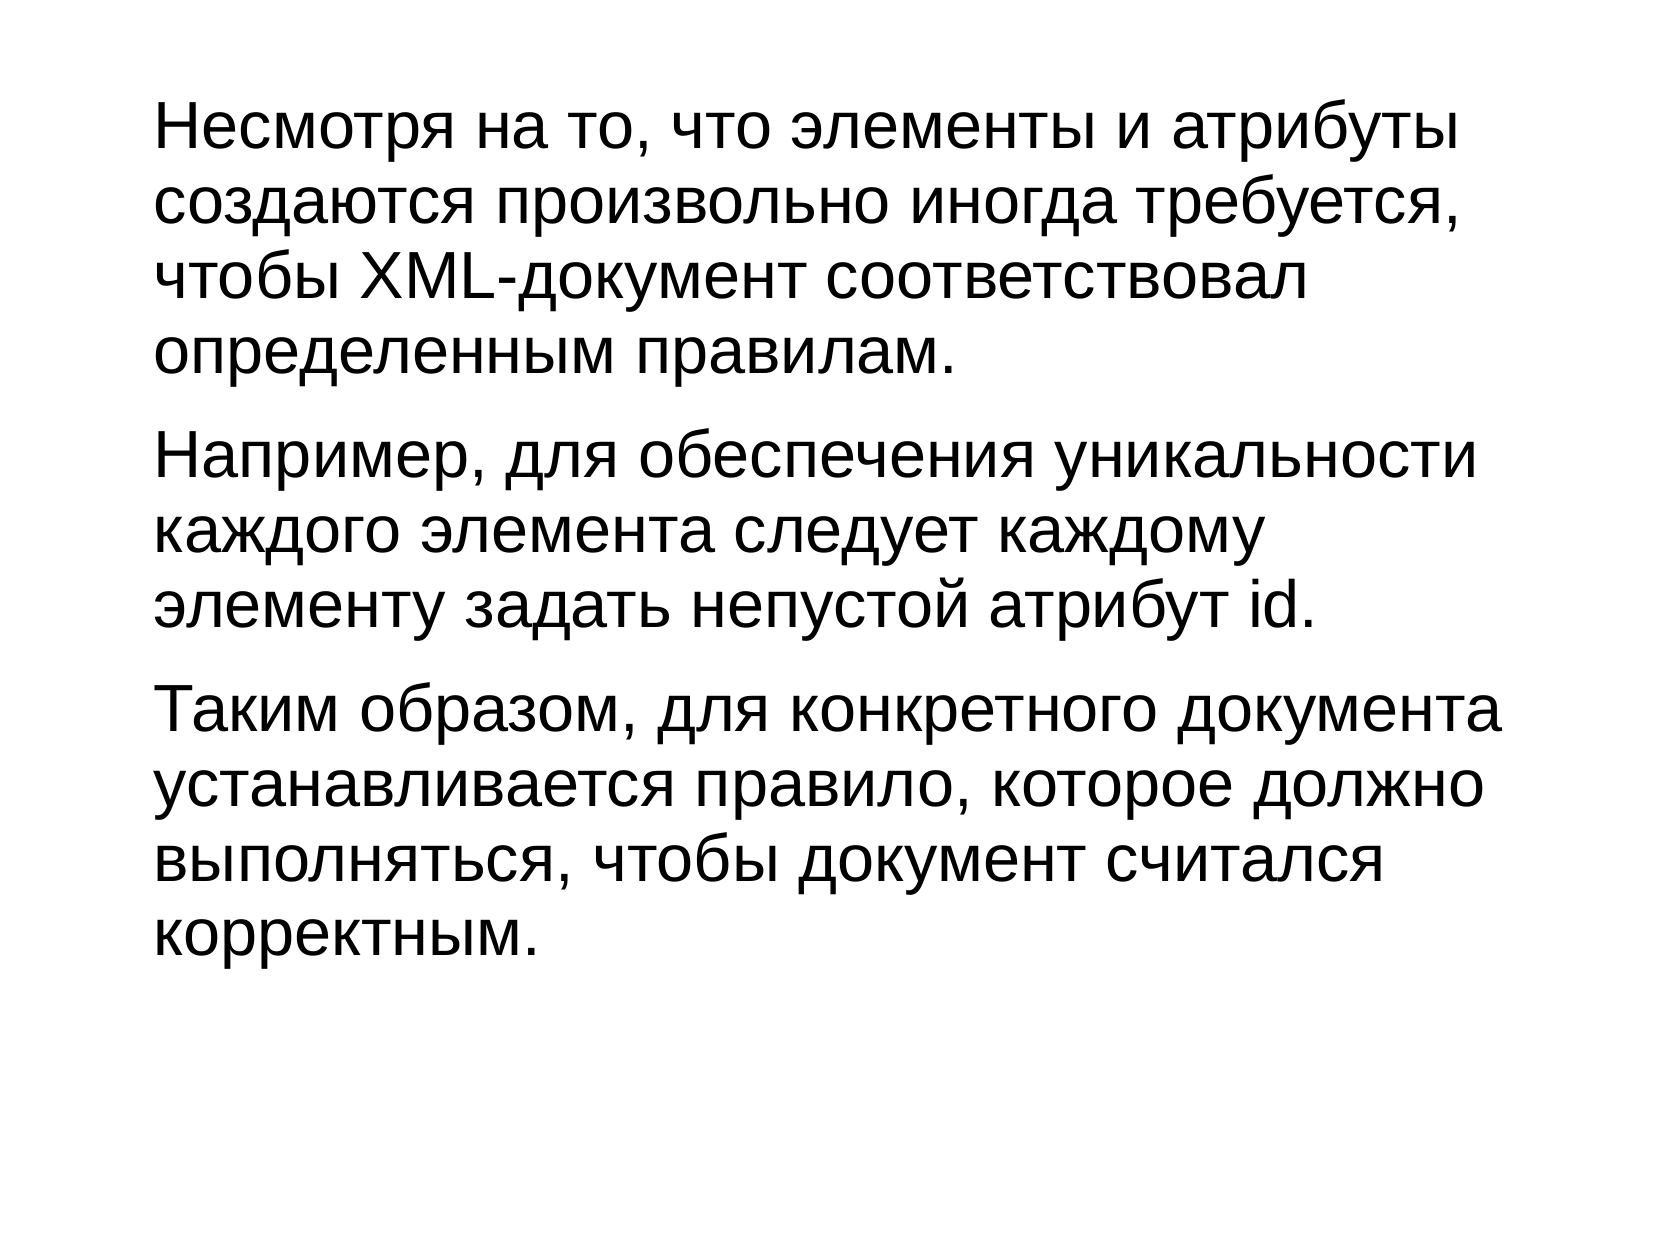

# Несмотря на то, что элементы и атрибуты создаются произвольно иногда требуется, чтобы XML-документ соответствовал определенным правилам.
Например, для обеспечения уникальности каждого элемента следует каждому элементу задать непустой атрибут id.
Таким образом, для конкретного документа устанавливается правило, которое должно выполняться, чтобы документ считался корректным.